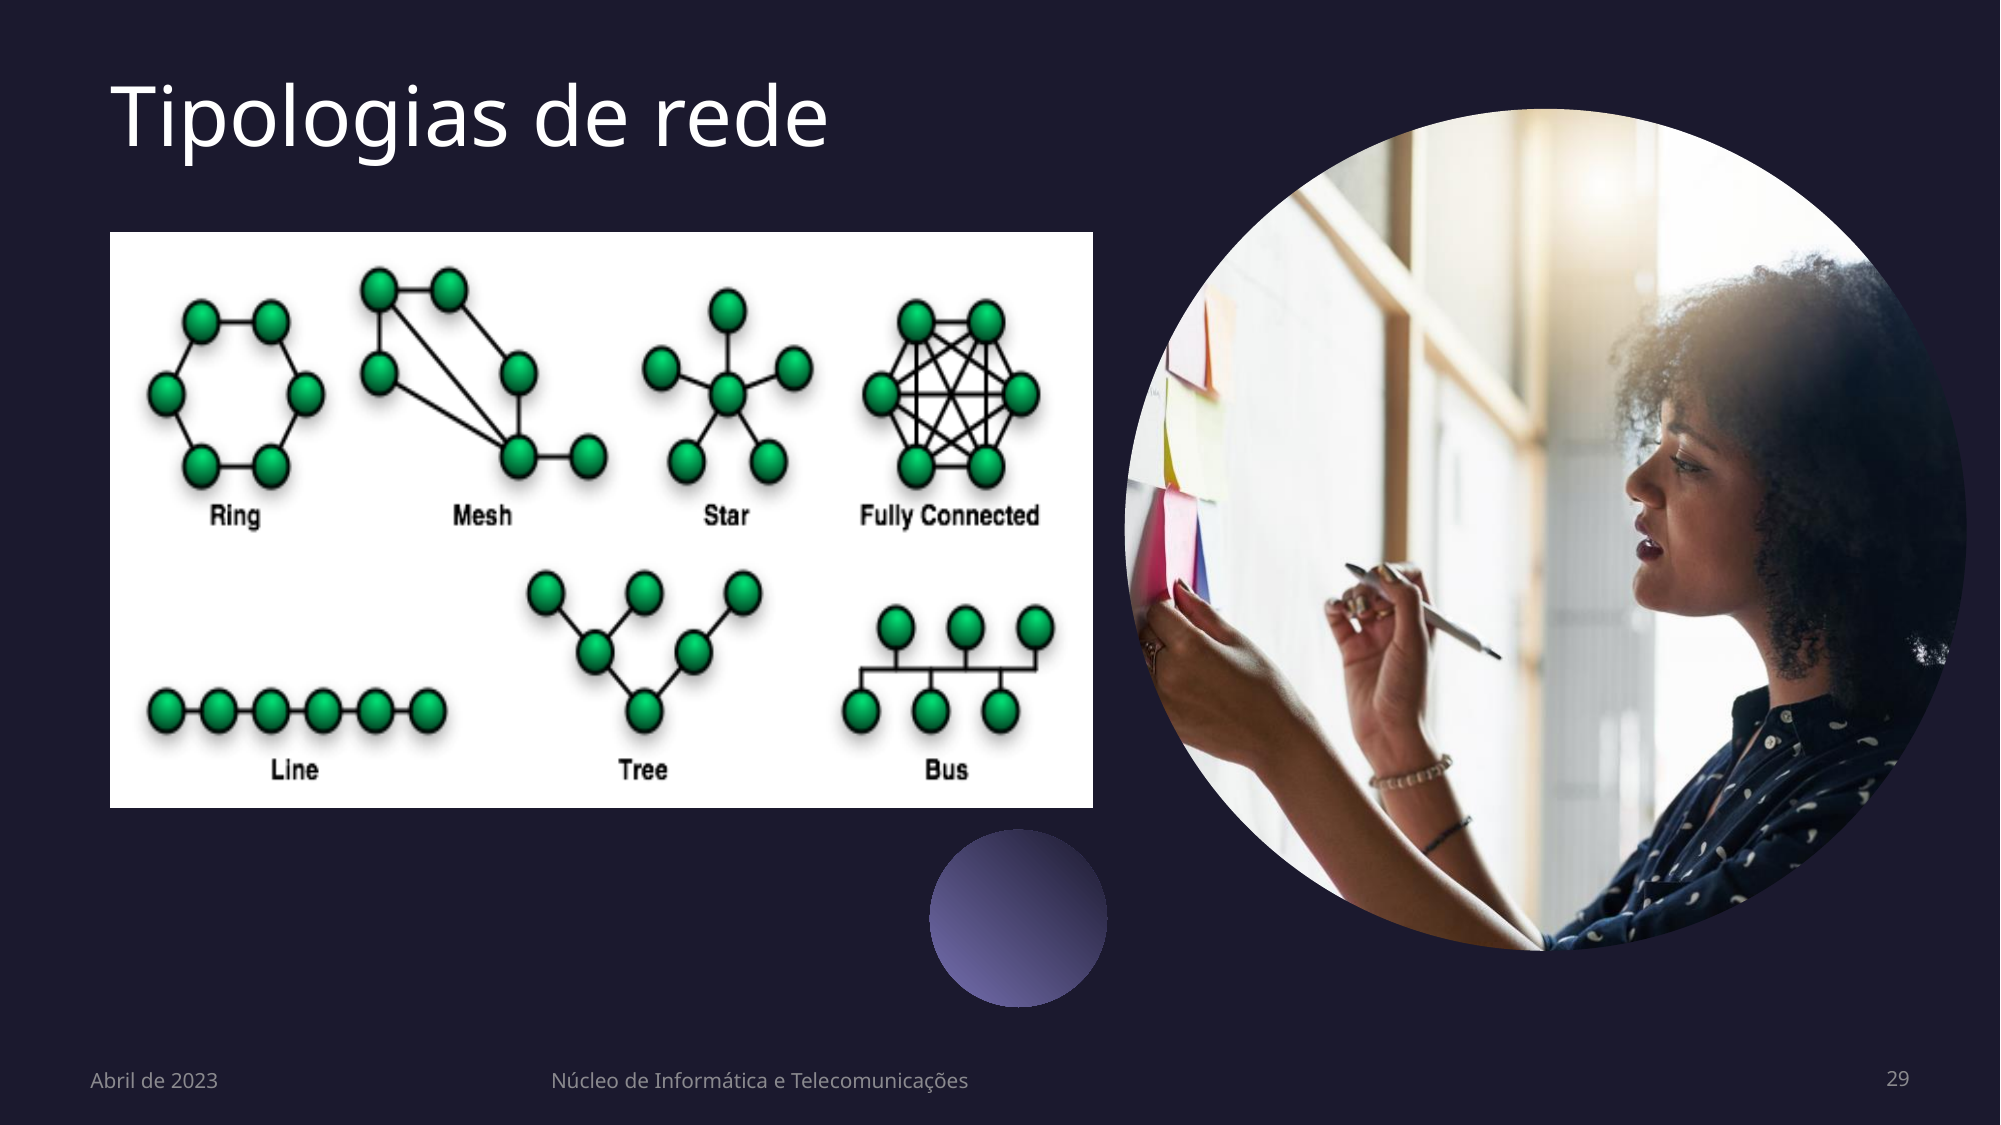

Tipologias de rede
Abril de 2023
Núcleo de Informática e Telecomunicações